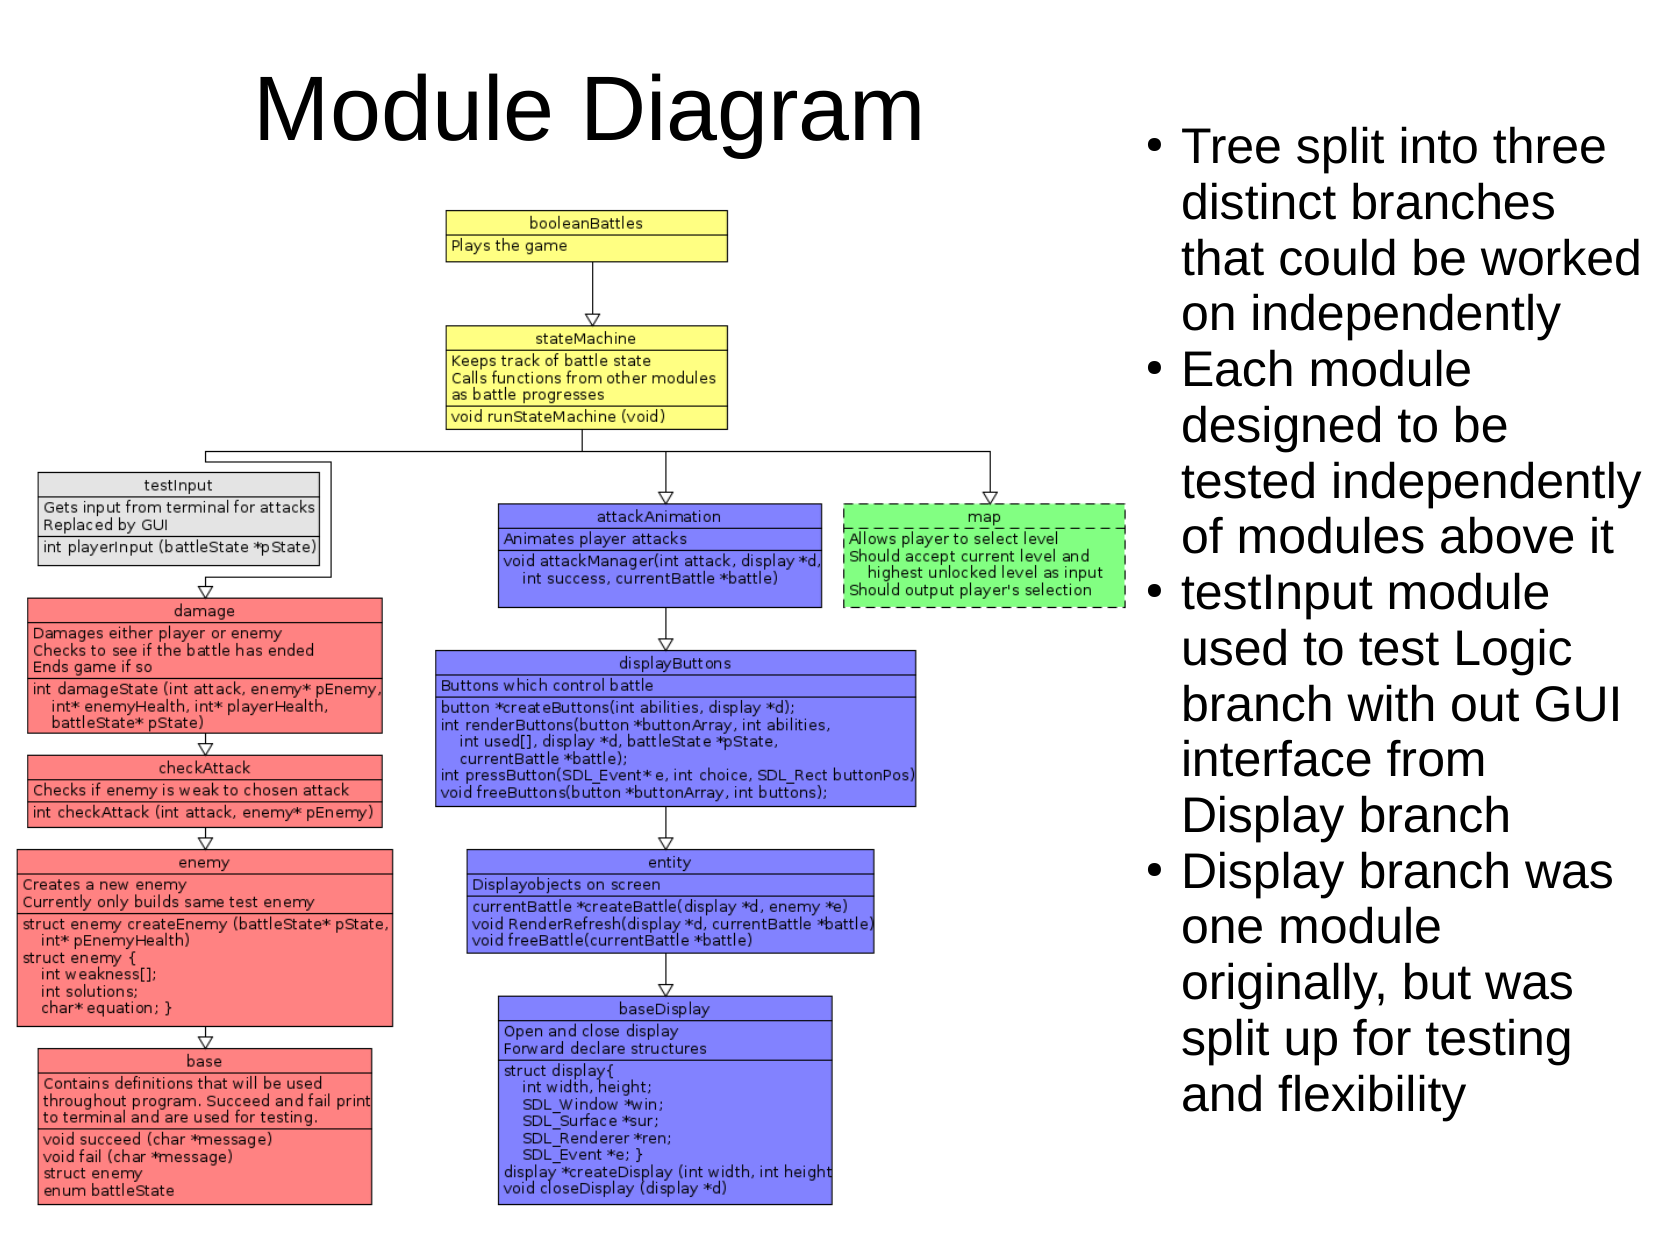

Tree split into three distinct branches that could be worked on independently
Each module designed to be tested independently of modules above it
testInput module used to test Logic branch with out GUI interface from Display branch
Display branch was one module originally, but was split up for testing and flexibility
# Module Diagram